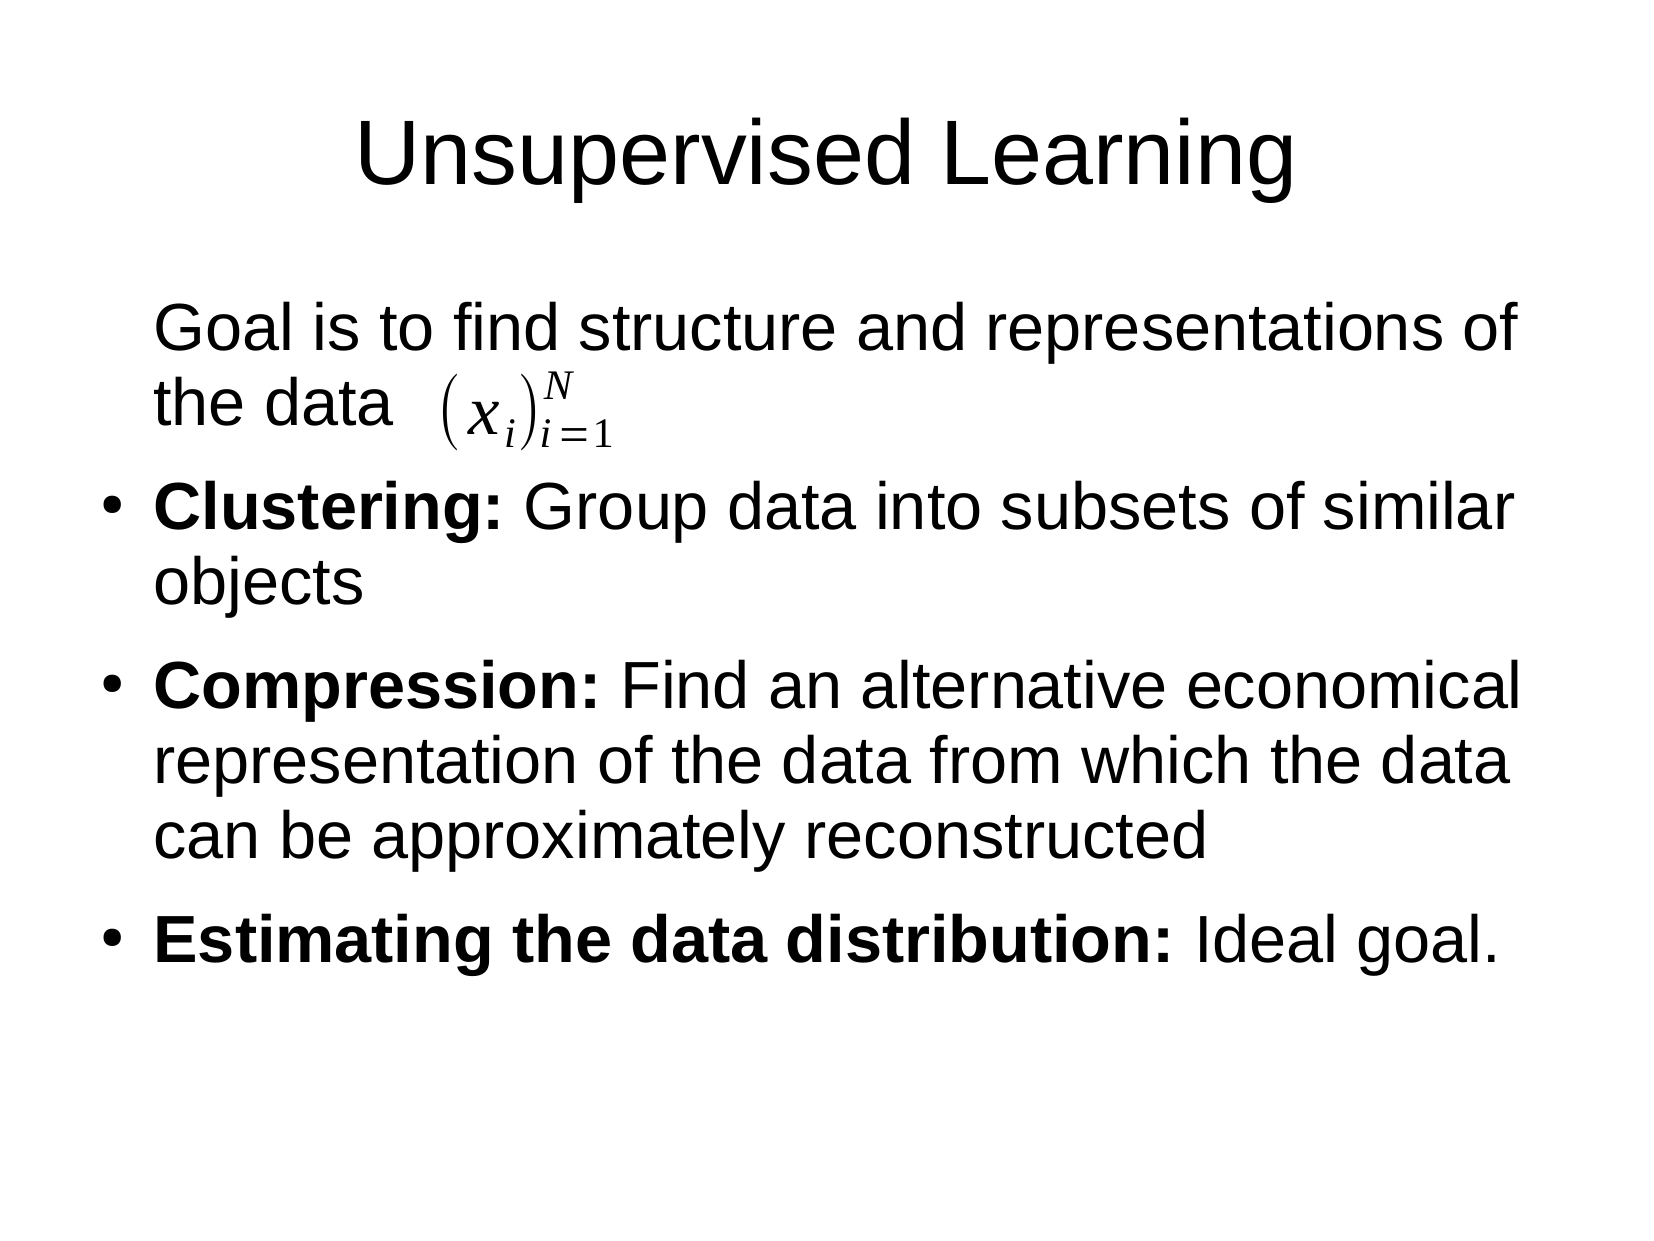

# Unsupervised Learning
Goal is to find structure and representations of the data
Clustering: Group data into subsets of similar objects
Compression: Find an alternative economical representation of the data from which the data can be approximately reconstructed
Estimating the data distribution: Ideal goal.